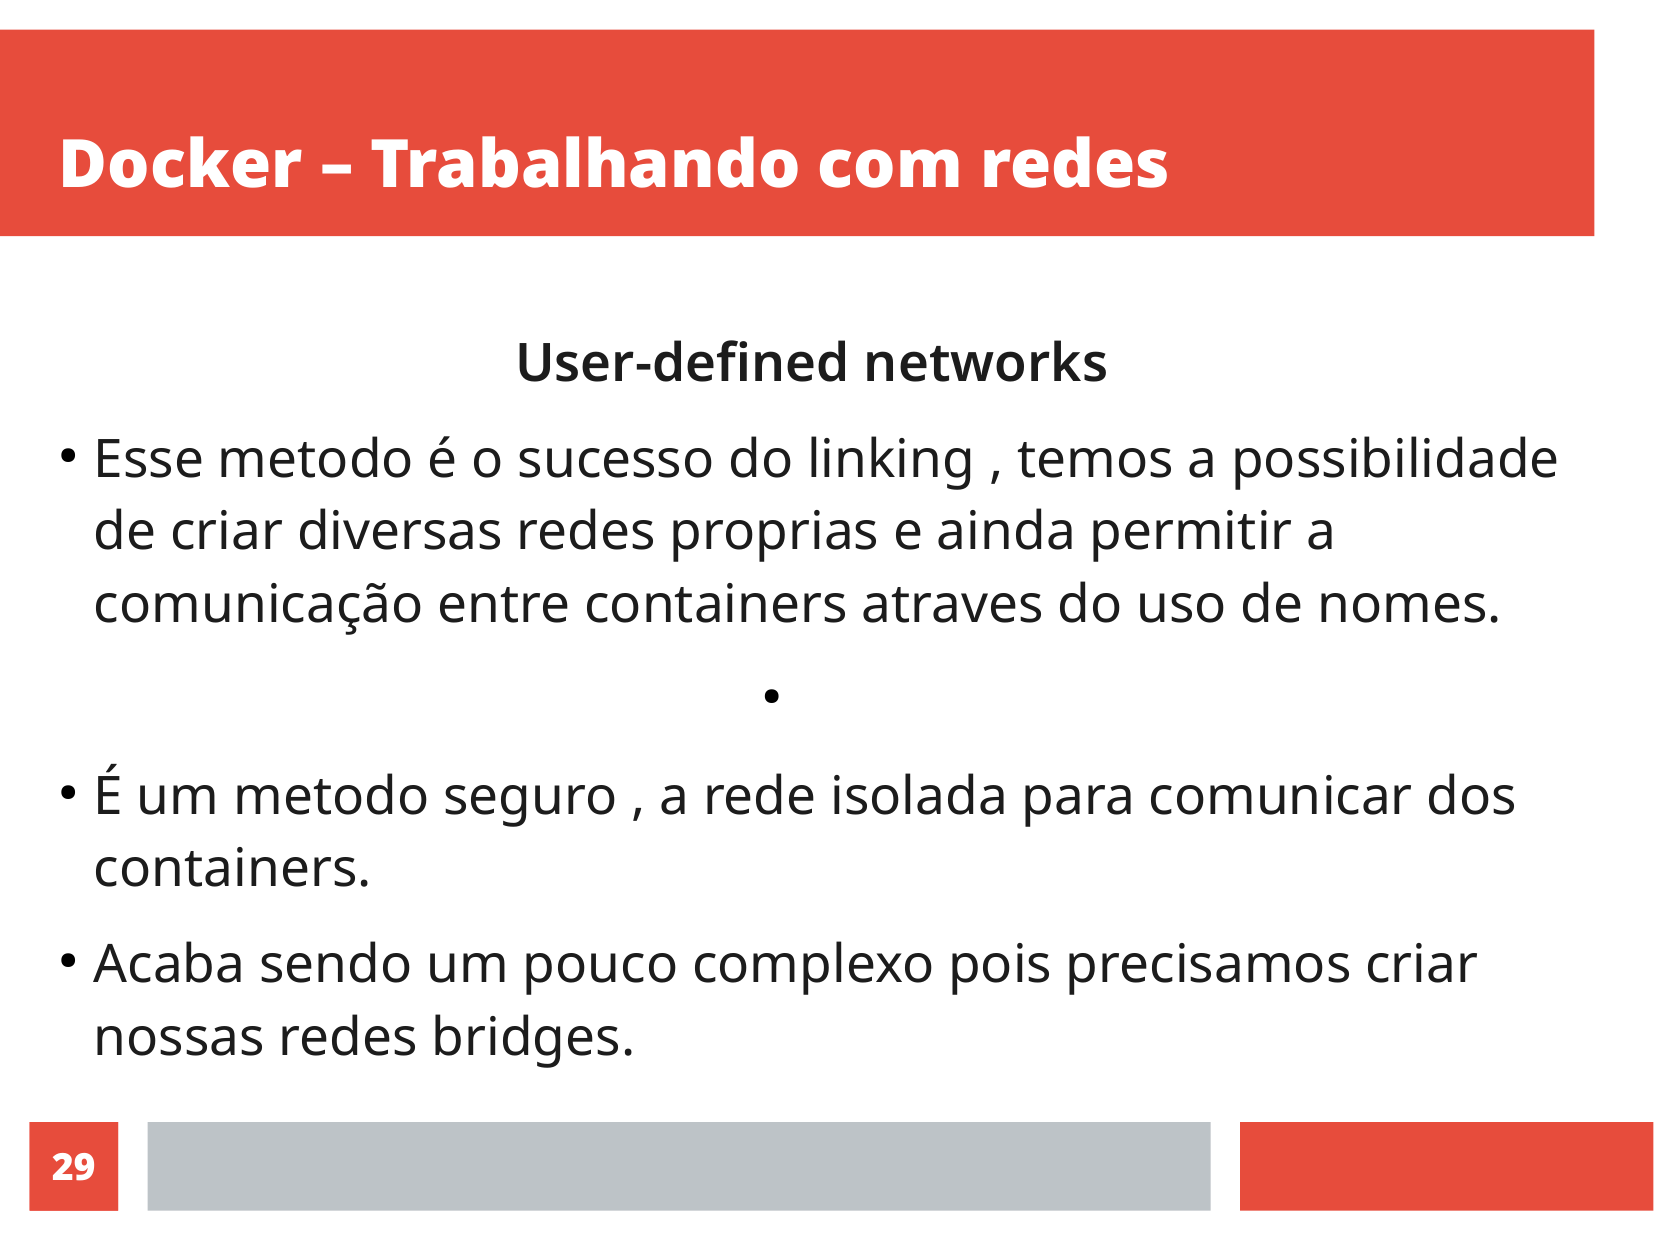

# Docker – Trabalhando com redes
User-defined networks
Esse metodo é o sucesso do linking , temos a possibilidade de criar diversas redes proprias e ainda permitir a comunicação entre containers atraves do uso de nomes.
É um metodo seguro , a rede isolada para comunicar dos containers.
Acaba sendo um pouco complexo pois precisamos criar nossas redes bridges.
29